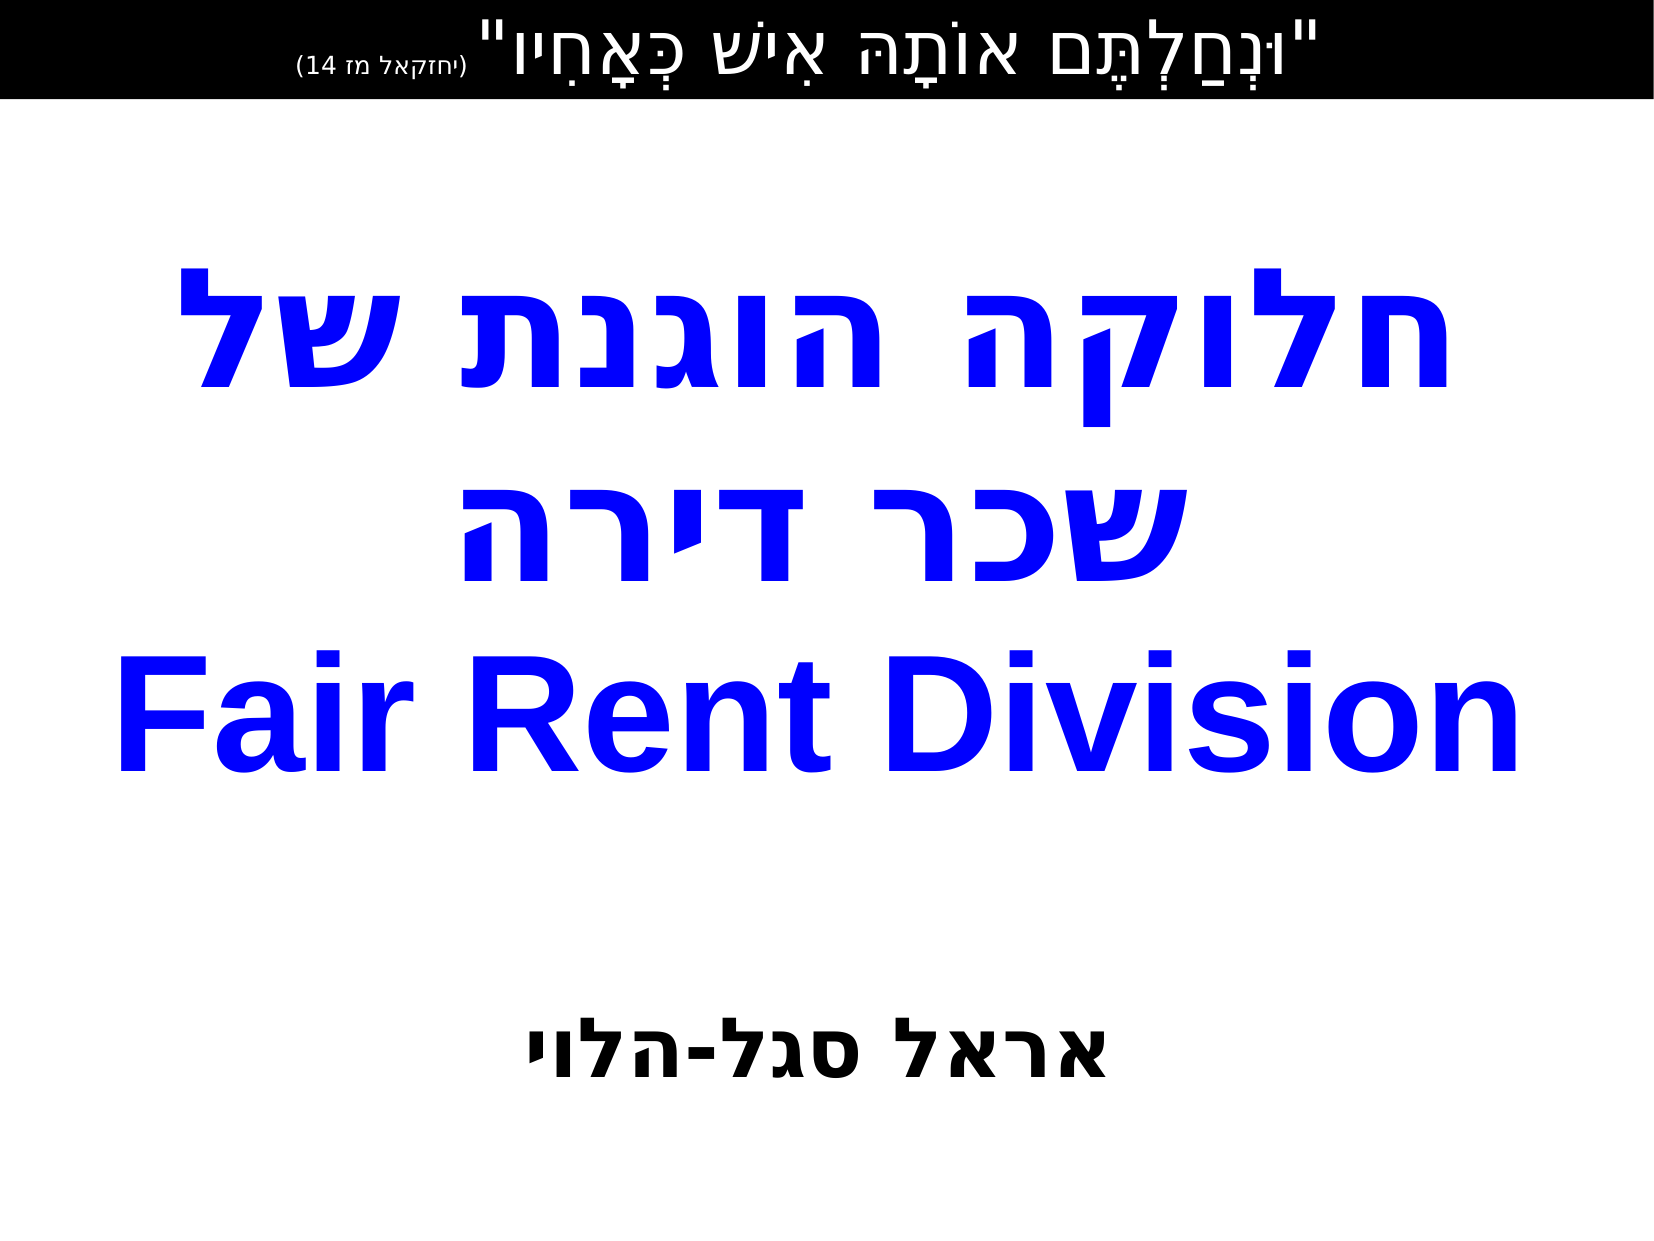

"וּנְחַלְתֶּם אוֹתָהּ אִישׁ כְּאָחִיו" (יחזקאל מז 14)
# חלוקה הוגנת של שכר דירה Fair Rent Division אראל סגל-הלוי